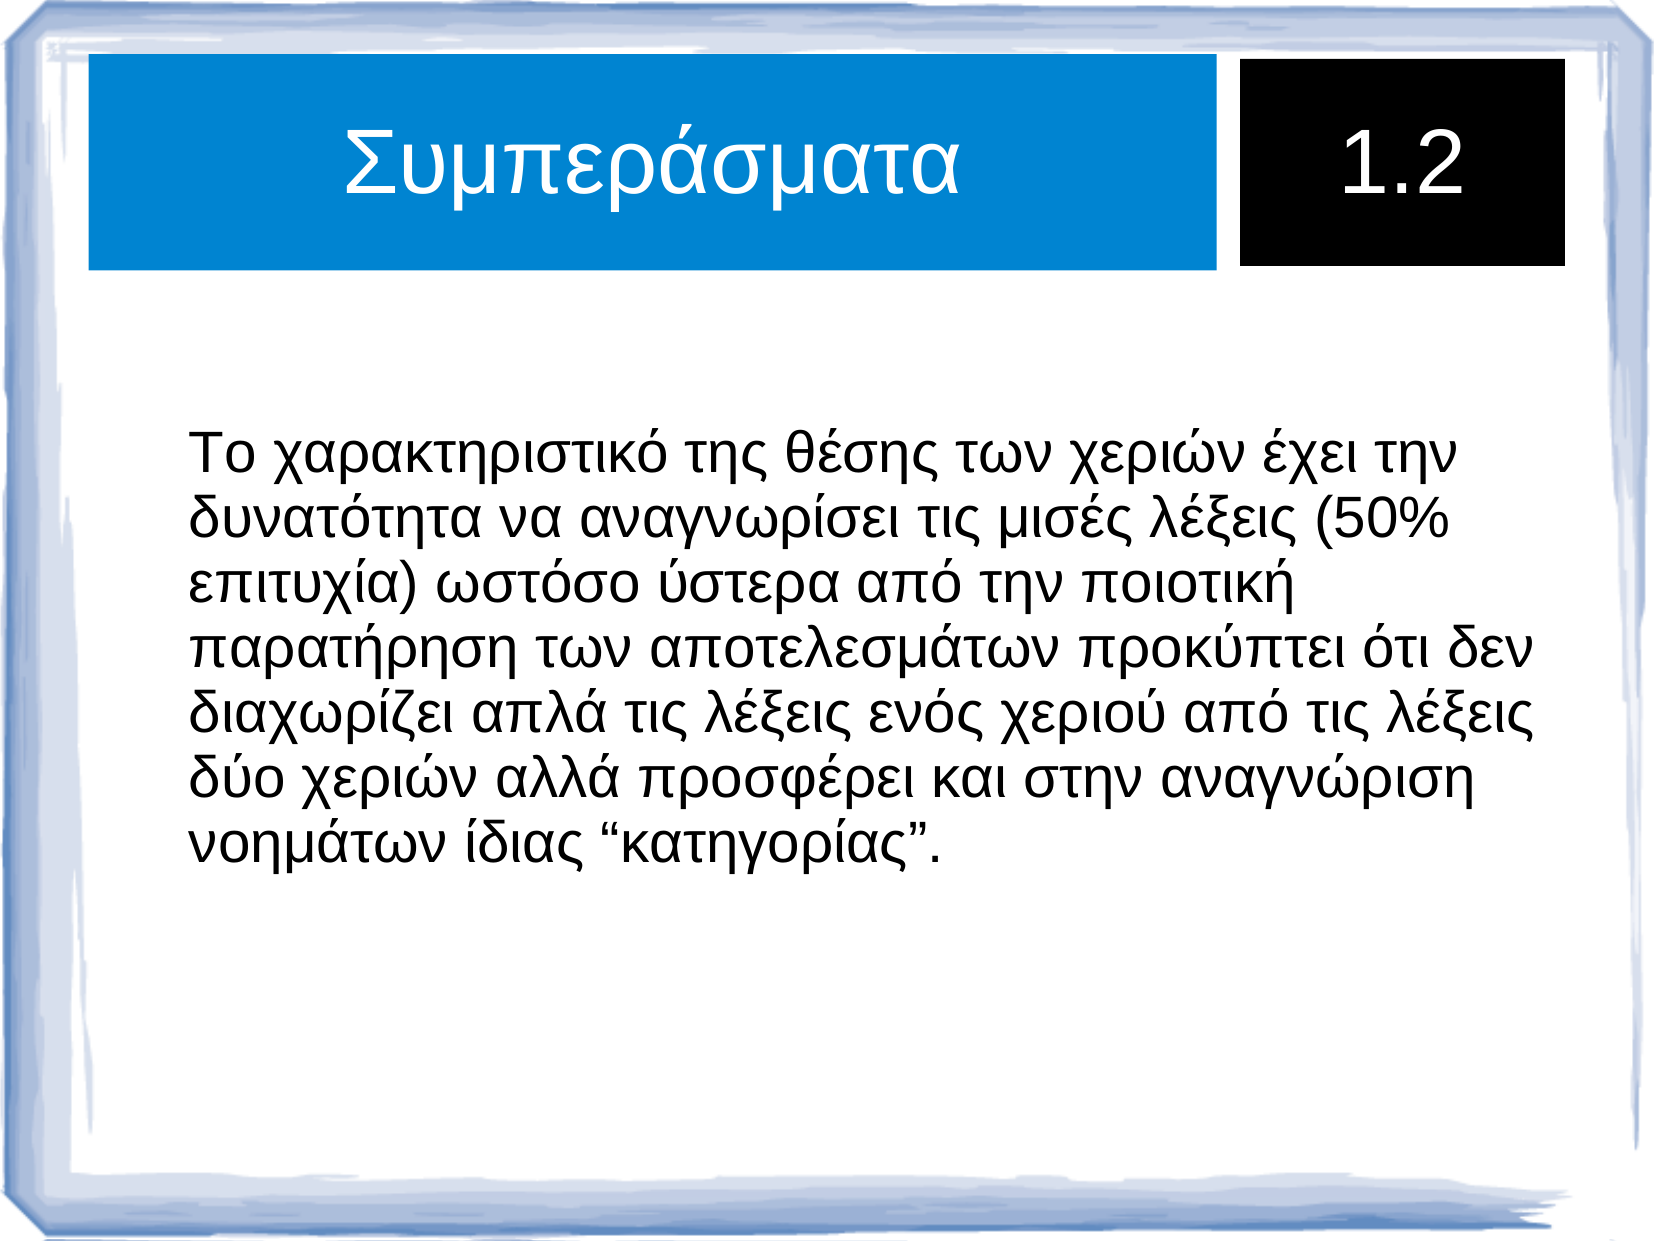

Συμπεράσματα
1.2
# Το χαρακτηριστικό της θέσης των χεριών έχει την δυνατότητα να αναγνωρίσει τις μισές λέξεις (50% επιτυχία) ωστόσο ύστερα από την ποιοτική παρατήρηση των αποτελεσμάτων προκύπτει ότι δεν διαχωρίζει απλά τις λέξεις ενός χεριού από τις λέξεις δύο χεριών αλλά προσφέρει και στην αναγνώριση νοημάτων ίδιας “κατηγορίας”.